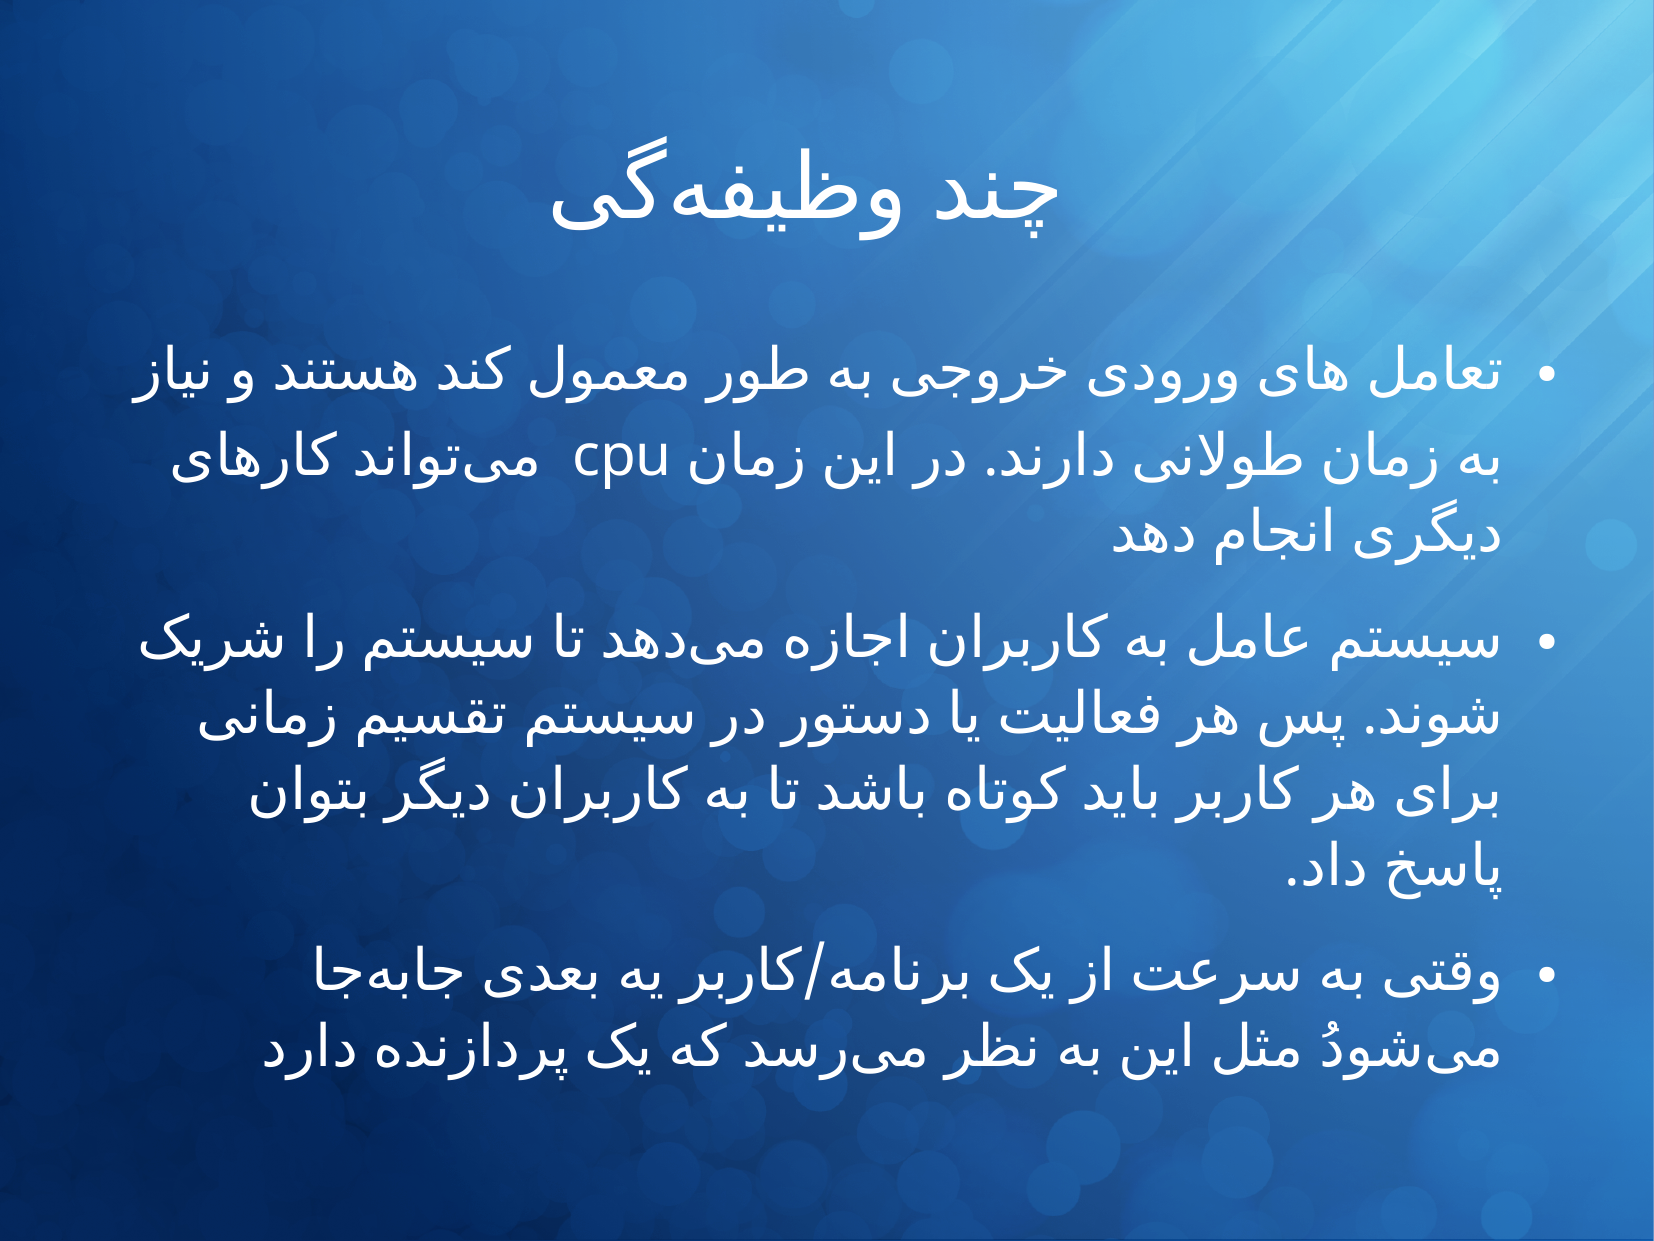

# چند وظیفه‌گی
تعامل های ورودی خروجی به طور معمول کند هستند و نیاز به زمان طولانی دارند. در این زمان cpu می‌تواند کارهای دیگری انجام دهد
سیستم عامل به کاربران اجازه می‌دهد تا سیستم را شریک شوند. پس هر فعالیت یا دستور در سیستم تقسیم زمانی برای هر کاربر باید کوتاه باشد تا به کاربران دیگر بتوان پاسخ داد.
وقتی به سرعت از یک برنامه/کاربر یه بعدی جابه‌جا می‌شودُ مثل این به نظر می‌رسد که یک پردازنده دارد